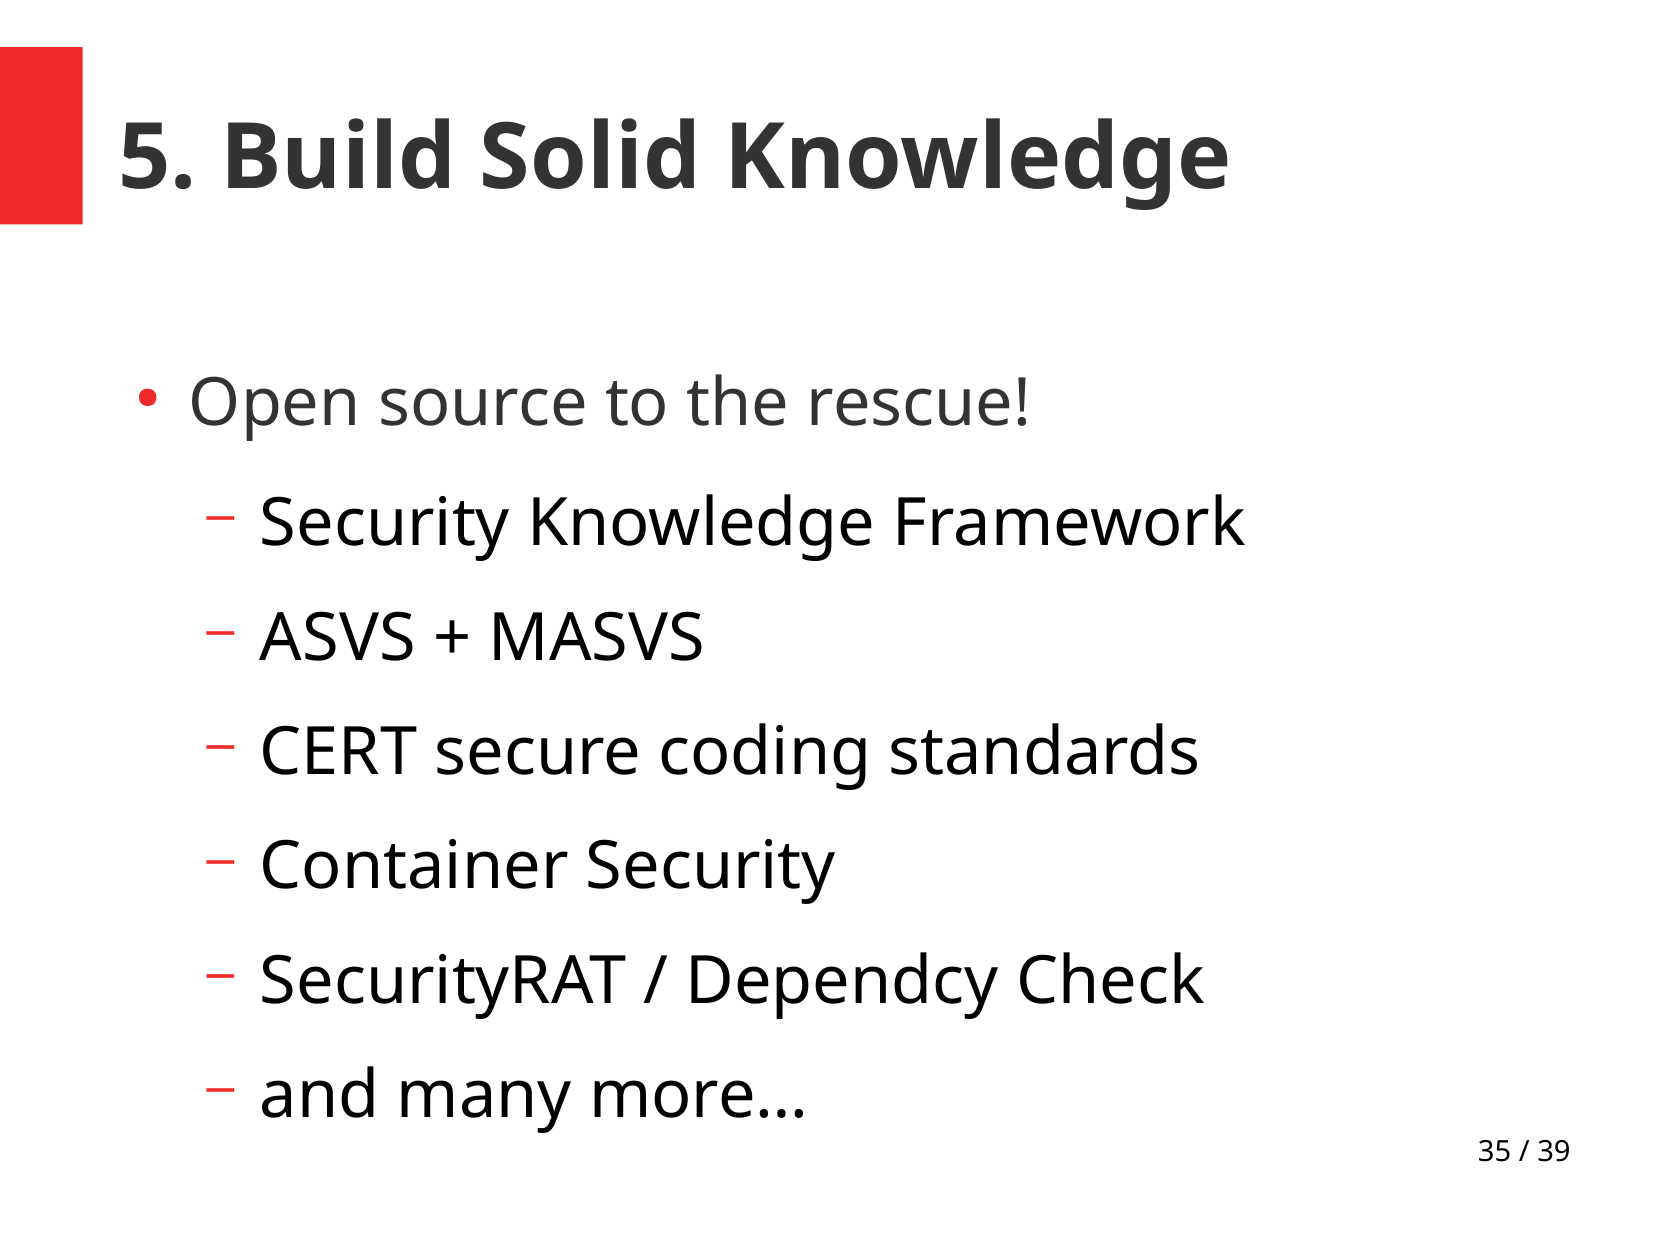

# 5. Build Solid Knowledge
Open source to the rescue!
Security Knowledge Framework
ASVS + MASVS
CERT secure coding standards
Container Security
SecurityRAT / Dependcy Check
and many more…
35